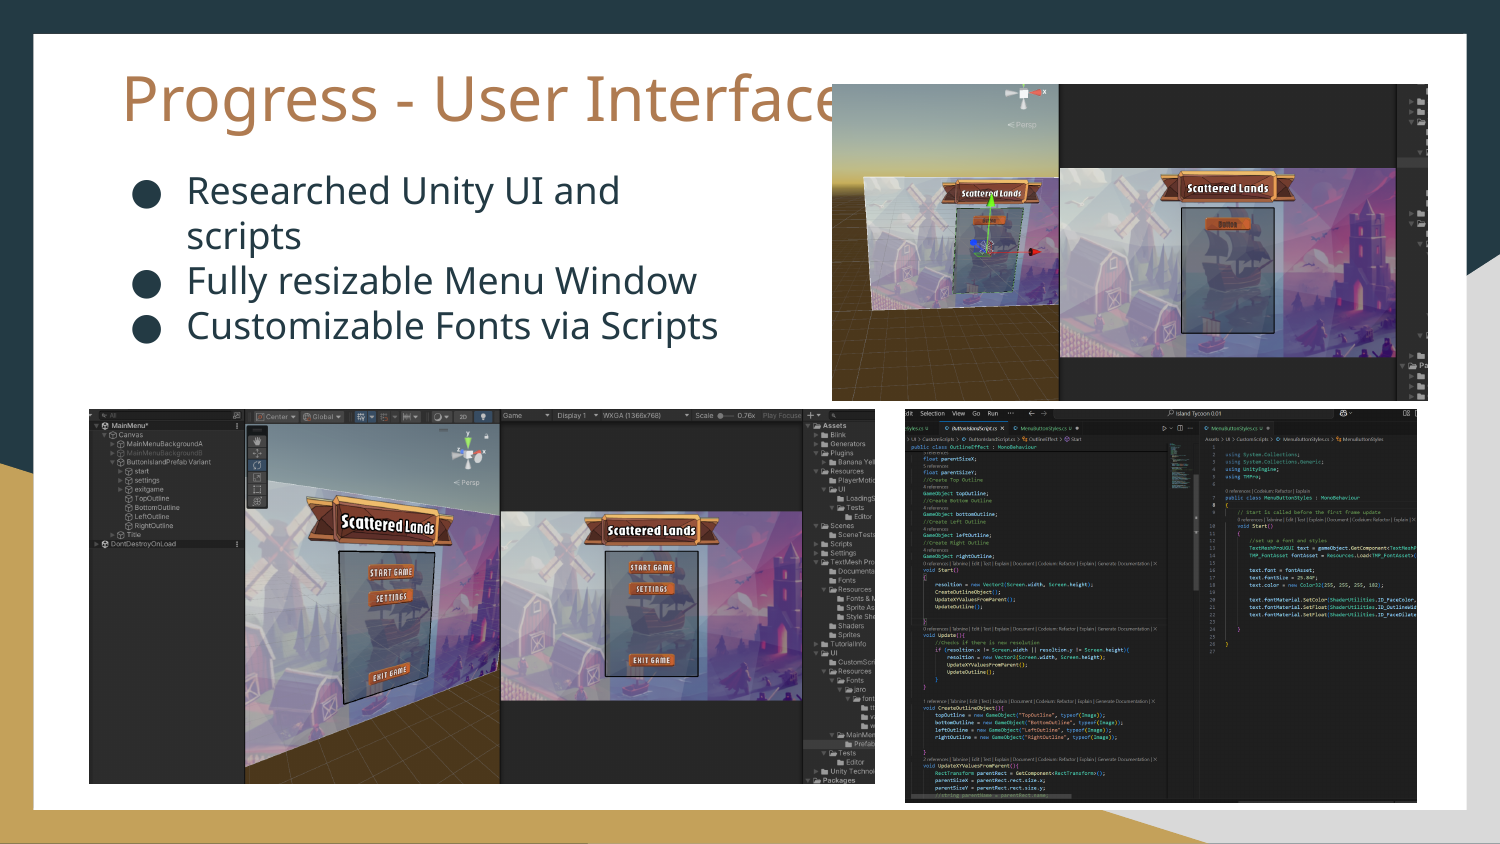

# Progress - User Interface
Researched Unity UI and scripts
Fully resizable Menu Window
Customizable Fonts via Scripts